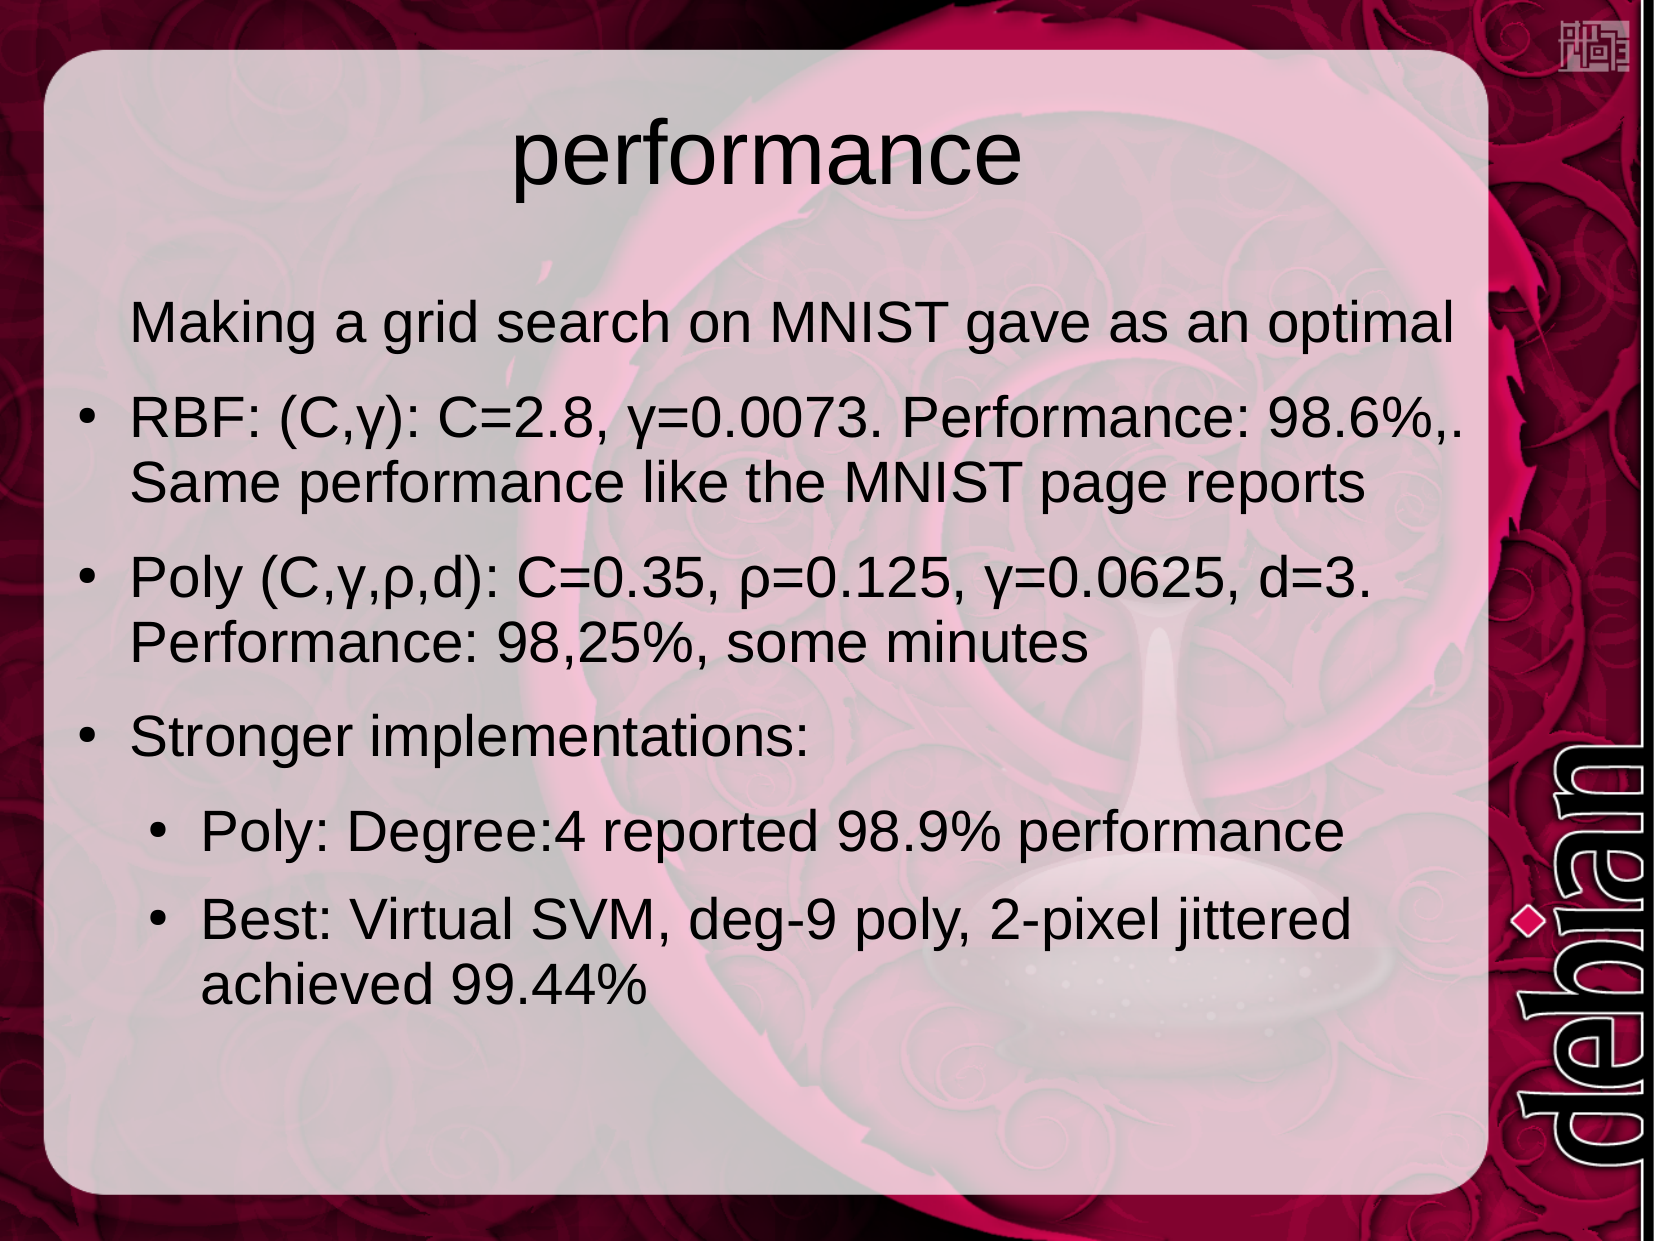

# performance
Making a grid search on MNIST gave as an optimal
RBF: (C,γ): C=2.8, γ=0.0073. Performance: 98.6%,. Same performance like the MNIST page reports
Poly (C,γ,ρ,d): C=0.35, ρ=0.125, γ=0.0625, d=3. Performance: 98,25%, some minutes
Stronger implementations:
Poly: Degree:4 reported 98.9% performance
Best: Virtual SVM, deg-9 poly, 2-pixel jittered achieved 99.44%